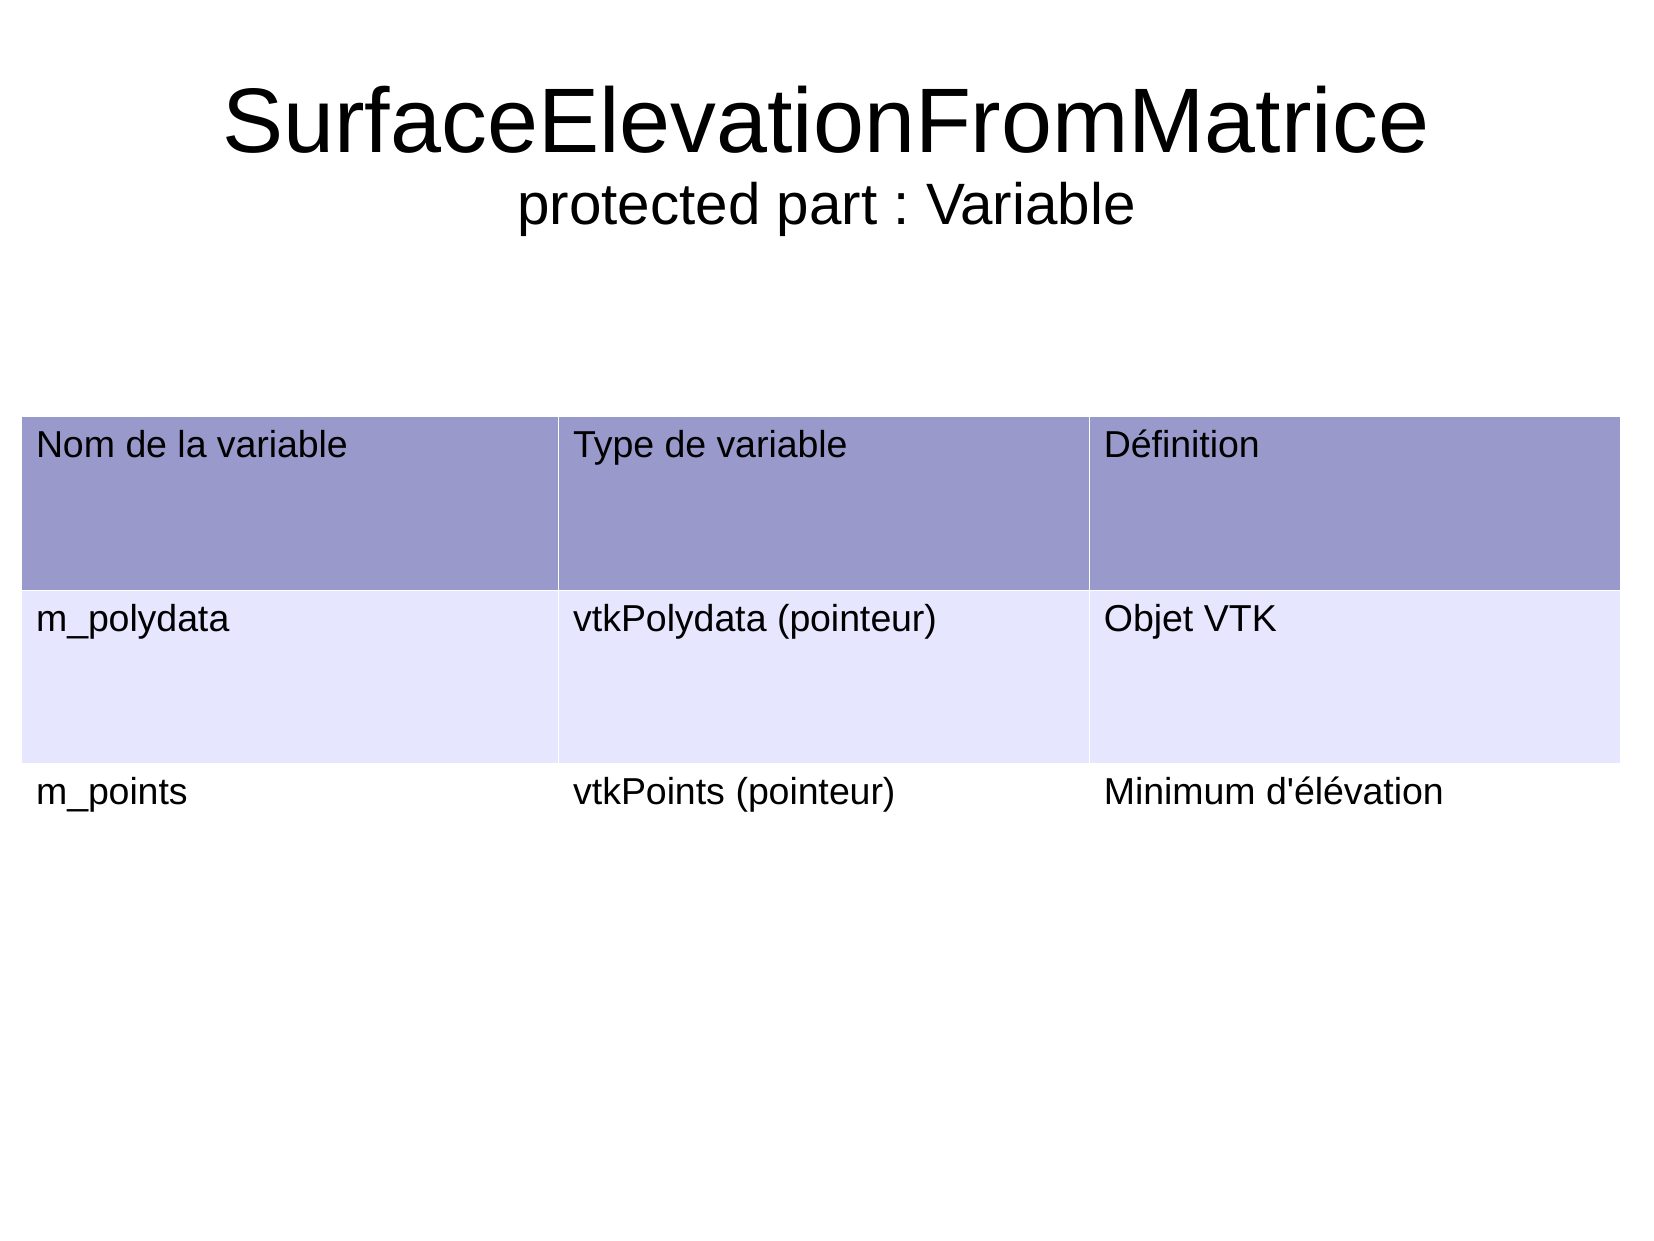

# SurfaceElevationFromMatrice protected part : Variable
| Nom de la variable | Type de variable | Définition |
| --- | --- | --- |
| m\_polydata | vtkPolydata (pointeur) | Objet VTK |
| m\_points | vtkPoints (pointeur) | Minimum d'élévation |